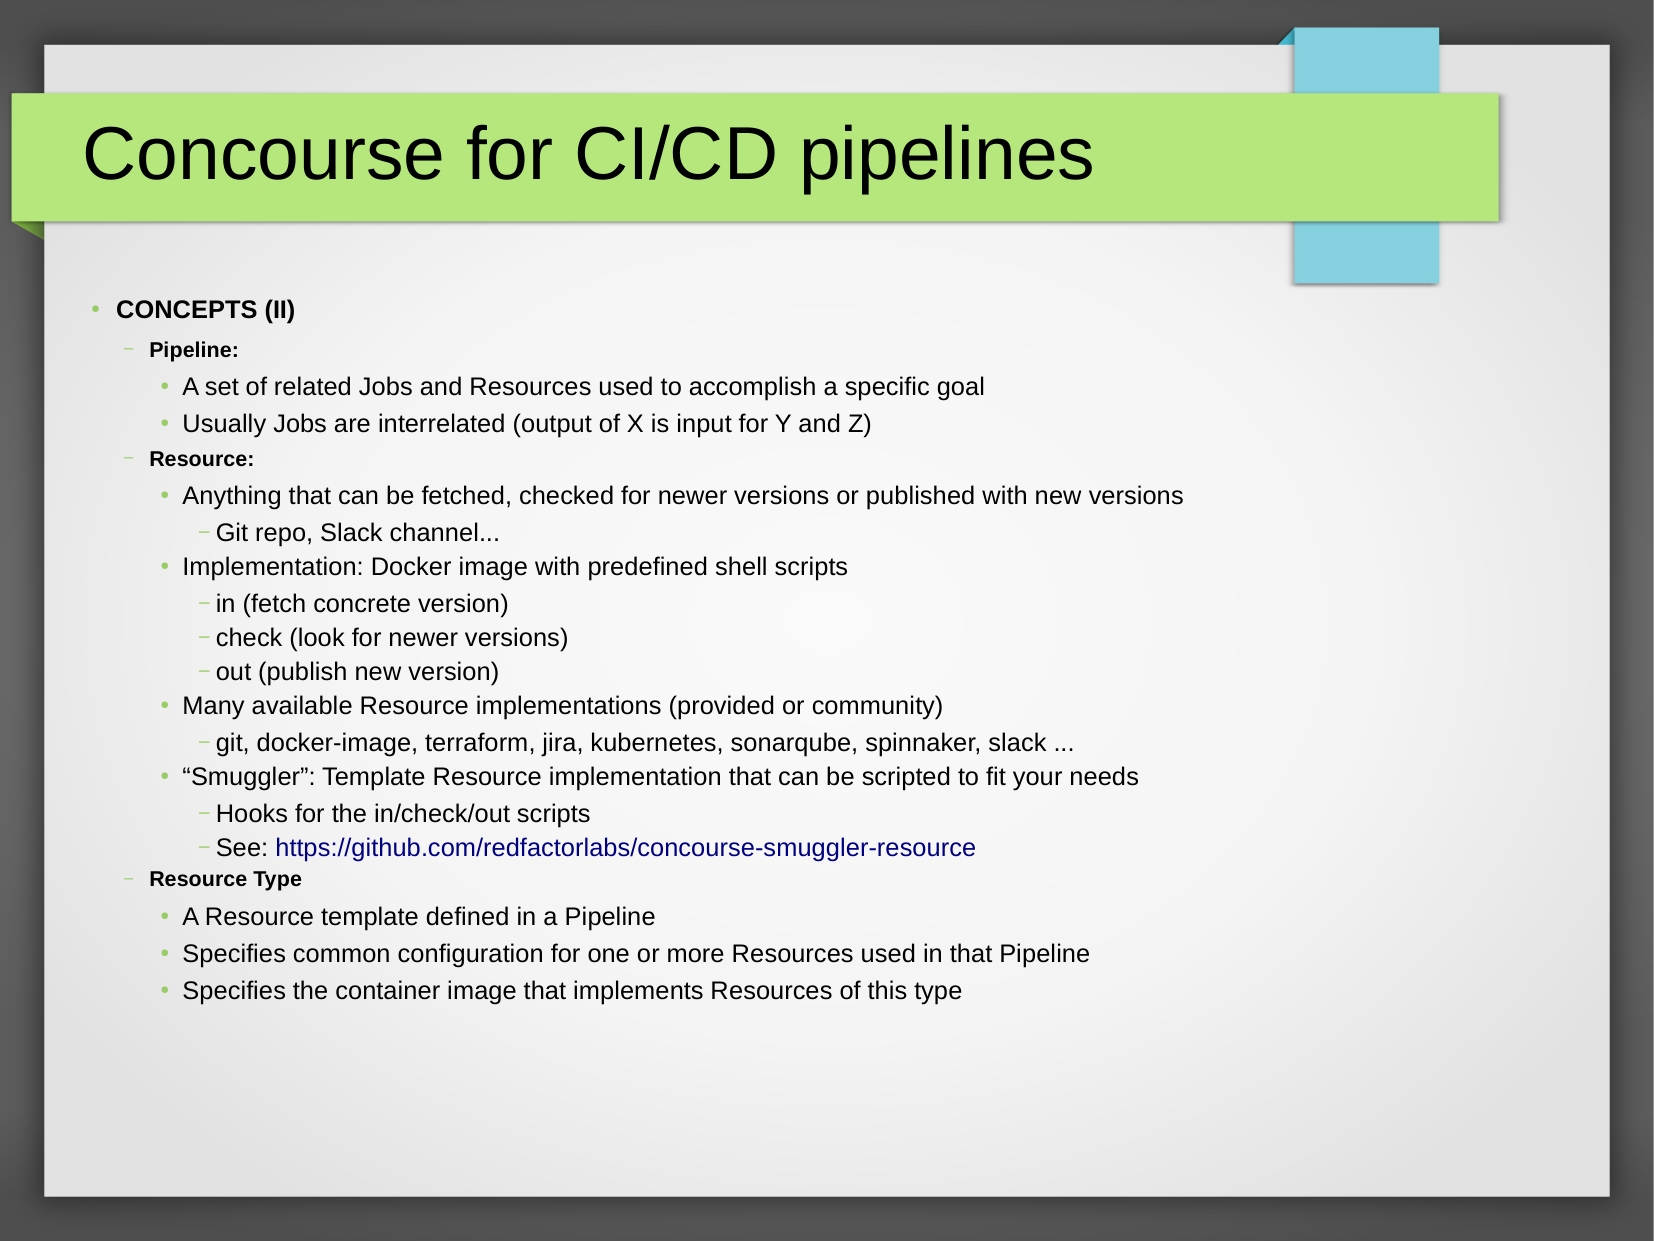

# Concourse for CI/CD pipelines
CONCEPTS (II)
Pipeline:
A set of related Jobs and Resources used to accomplish a specific goal
Usually Jobs are interrelated (output of X is input for Y and Z)
Resource:
Anything that can be fetched, checked for newer versions or published with new versions
Git repo, Slack channel...
Implementation: Docker image with predefined shell scripts
in (fetch concrete version)
check (look for newer versions)
out (publish new version)
Many available Resource implementations (provided or community)
git, docker-image, terraform, jira, kubernetes, sonarqube, spinnaker, slack ...
“Smuggler”: Template Resource implementation that can be scripted to fit your needs
Hooks for the in/check/out scripts
See: https://github.com/redfactorlabs/concourse-smuggler-resource
Resource Type
A Resource template defined in a Pipeline
Specifies common configuration for one or more Resources used in that Pipeline
Specifies the container image that implements Resources of this type